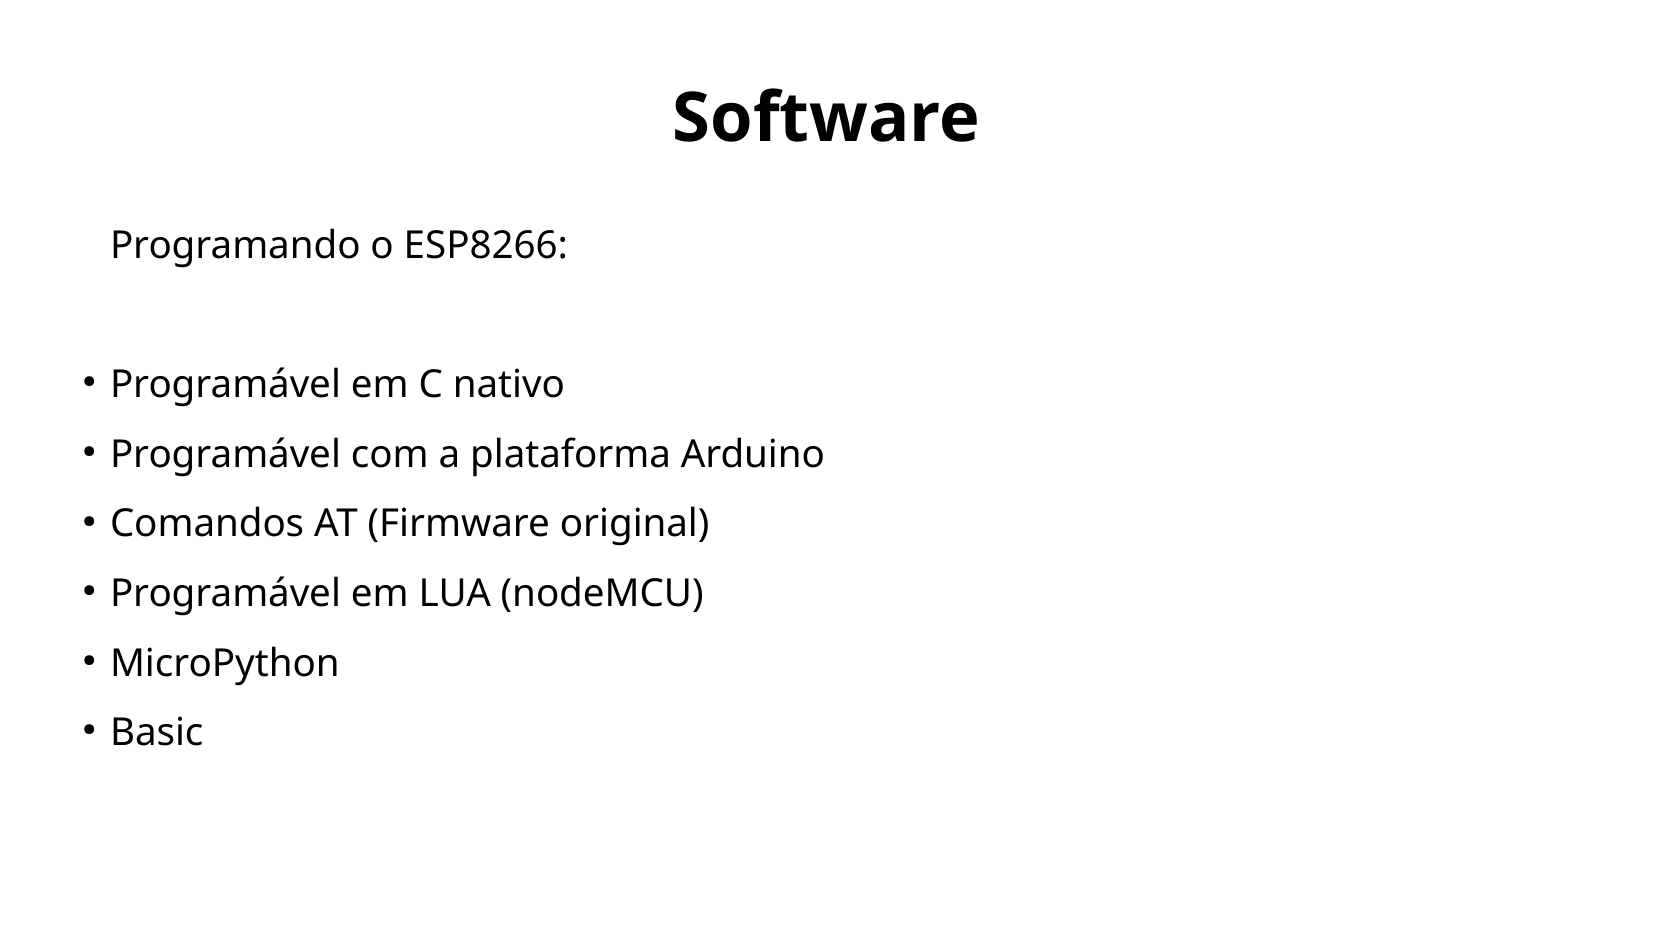

# Software
Programando o ESP8266:
Programável em C nativo
Programável com a plataforma Arduino
Comandos AT (Firmware original)
Programável em LUA (nodeMCU)
MicroPython
Basic